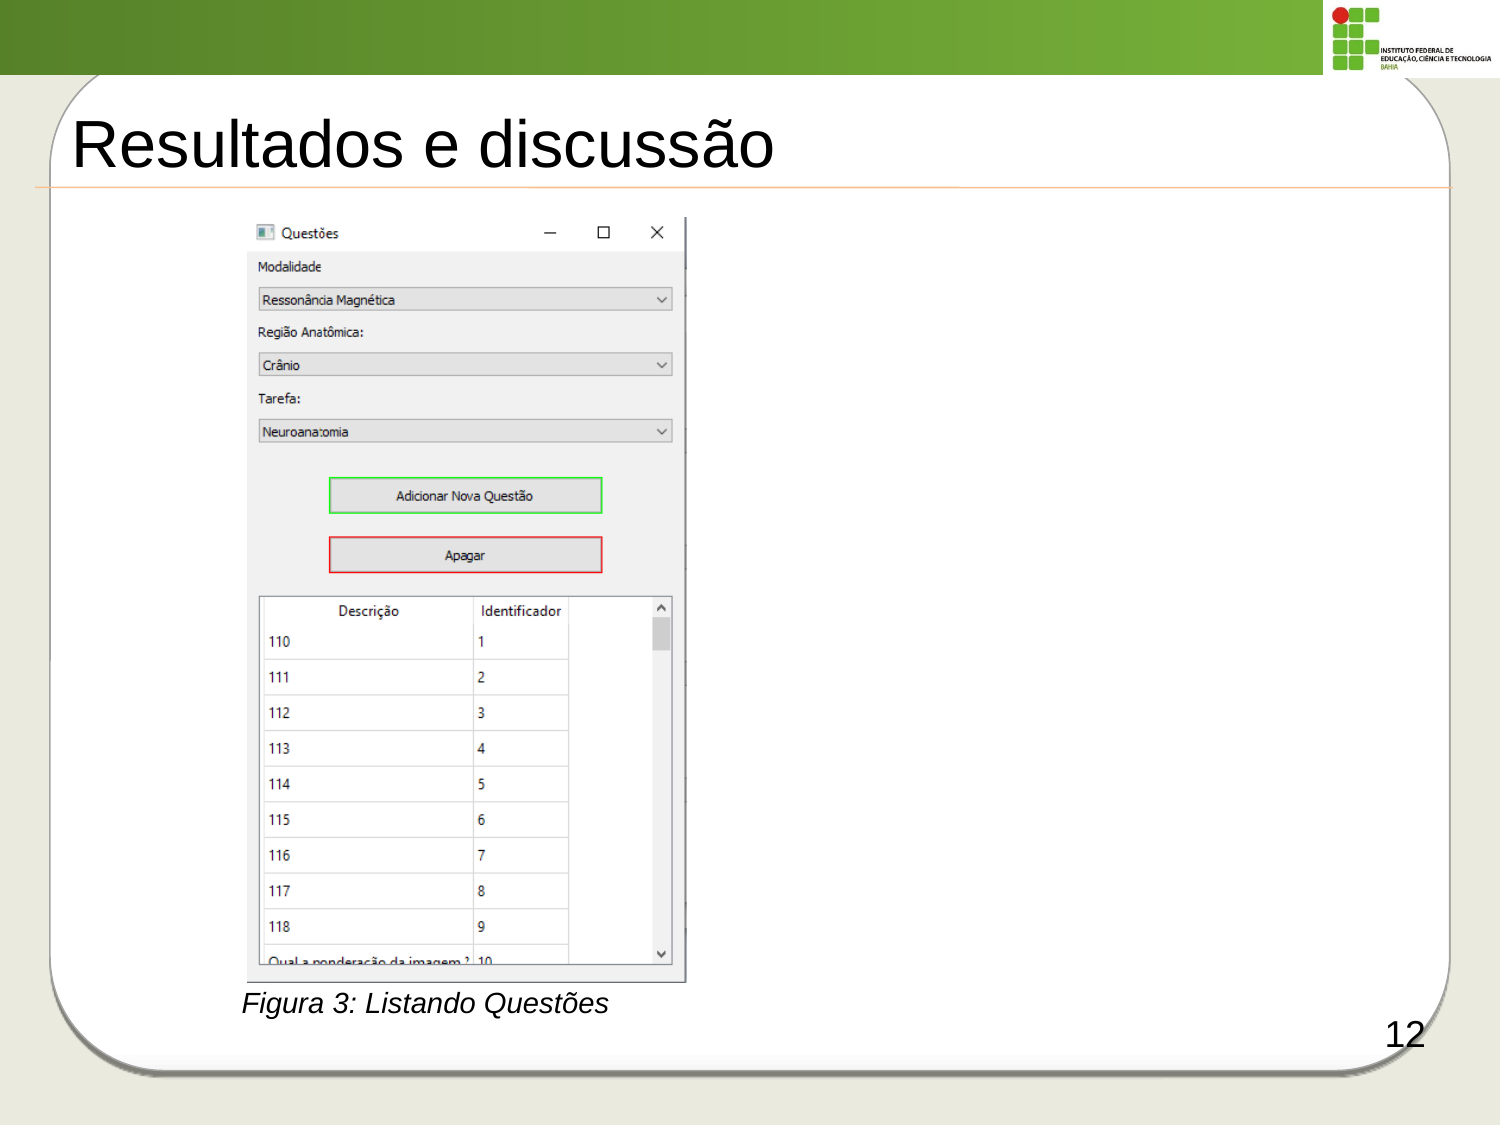

Resultados e discussão
Figura 3: Listando Questões